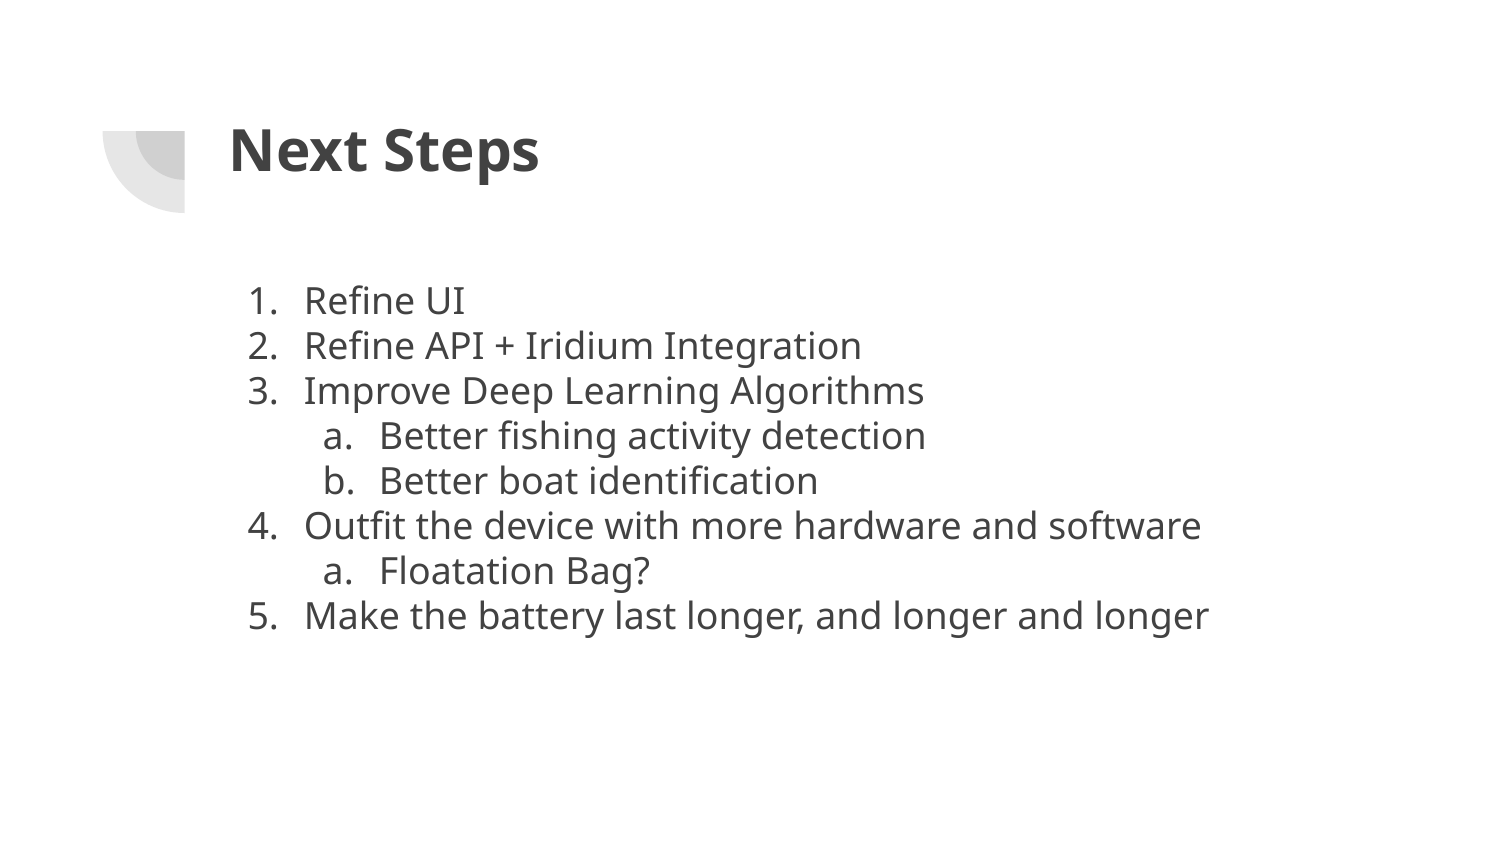

Next Steps
# Refine UI
Refine API + Iridium Integration
Improve Deep Learning Algorithms
Better fishing activity detection
Better boat identification
Outfit the device with more hardware and software
Floatation Bag?
Make the battery last longer, and longer and longer